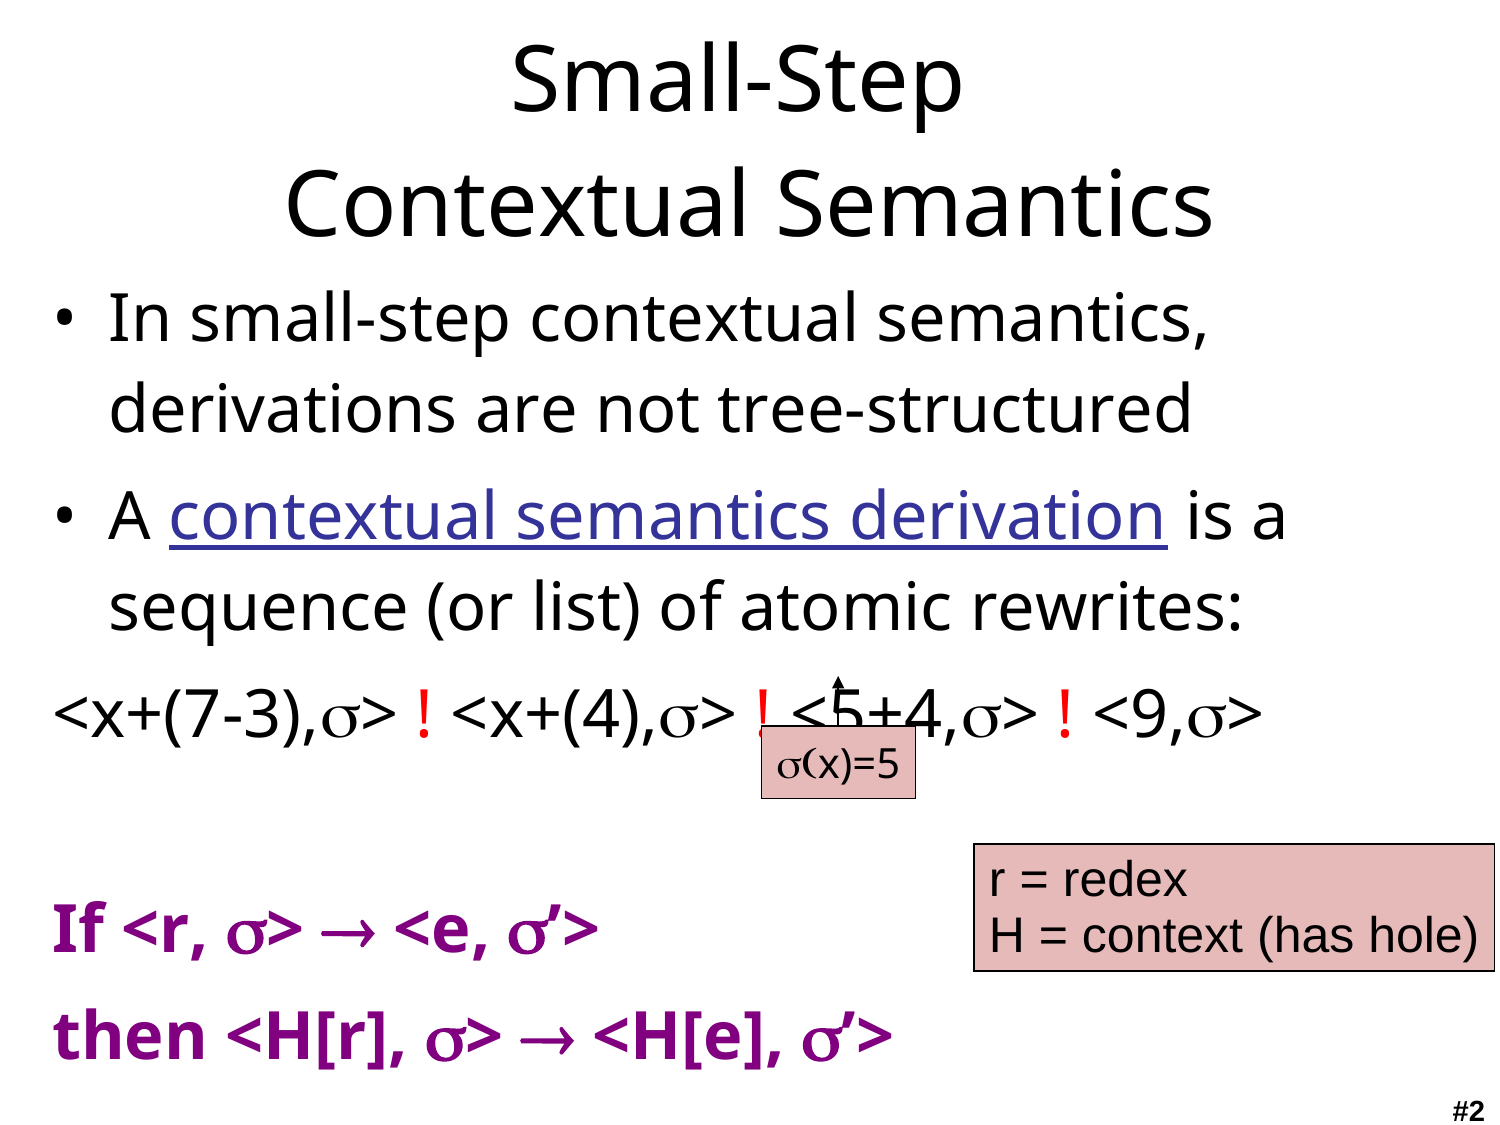

# Small-Step Contextual Semantics
In small-step contextual semantics, derivations are not tree-structured
A contextual semantics derivation is a sequence (or list) of atomic rewrites:
<x+(7-3),> ! <x+(4),> ! <5+4,> ! <9,>
If <r, >  <e, ’>
then <H[r], >  <H[e], ’>
x)=5
r = redex
H = context (has hole)
2